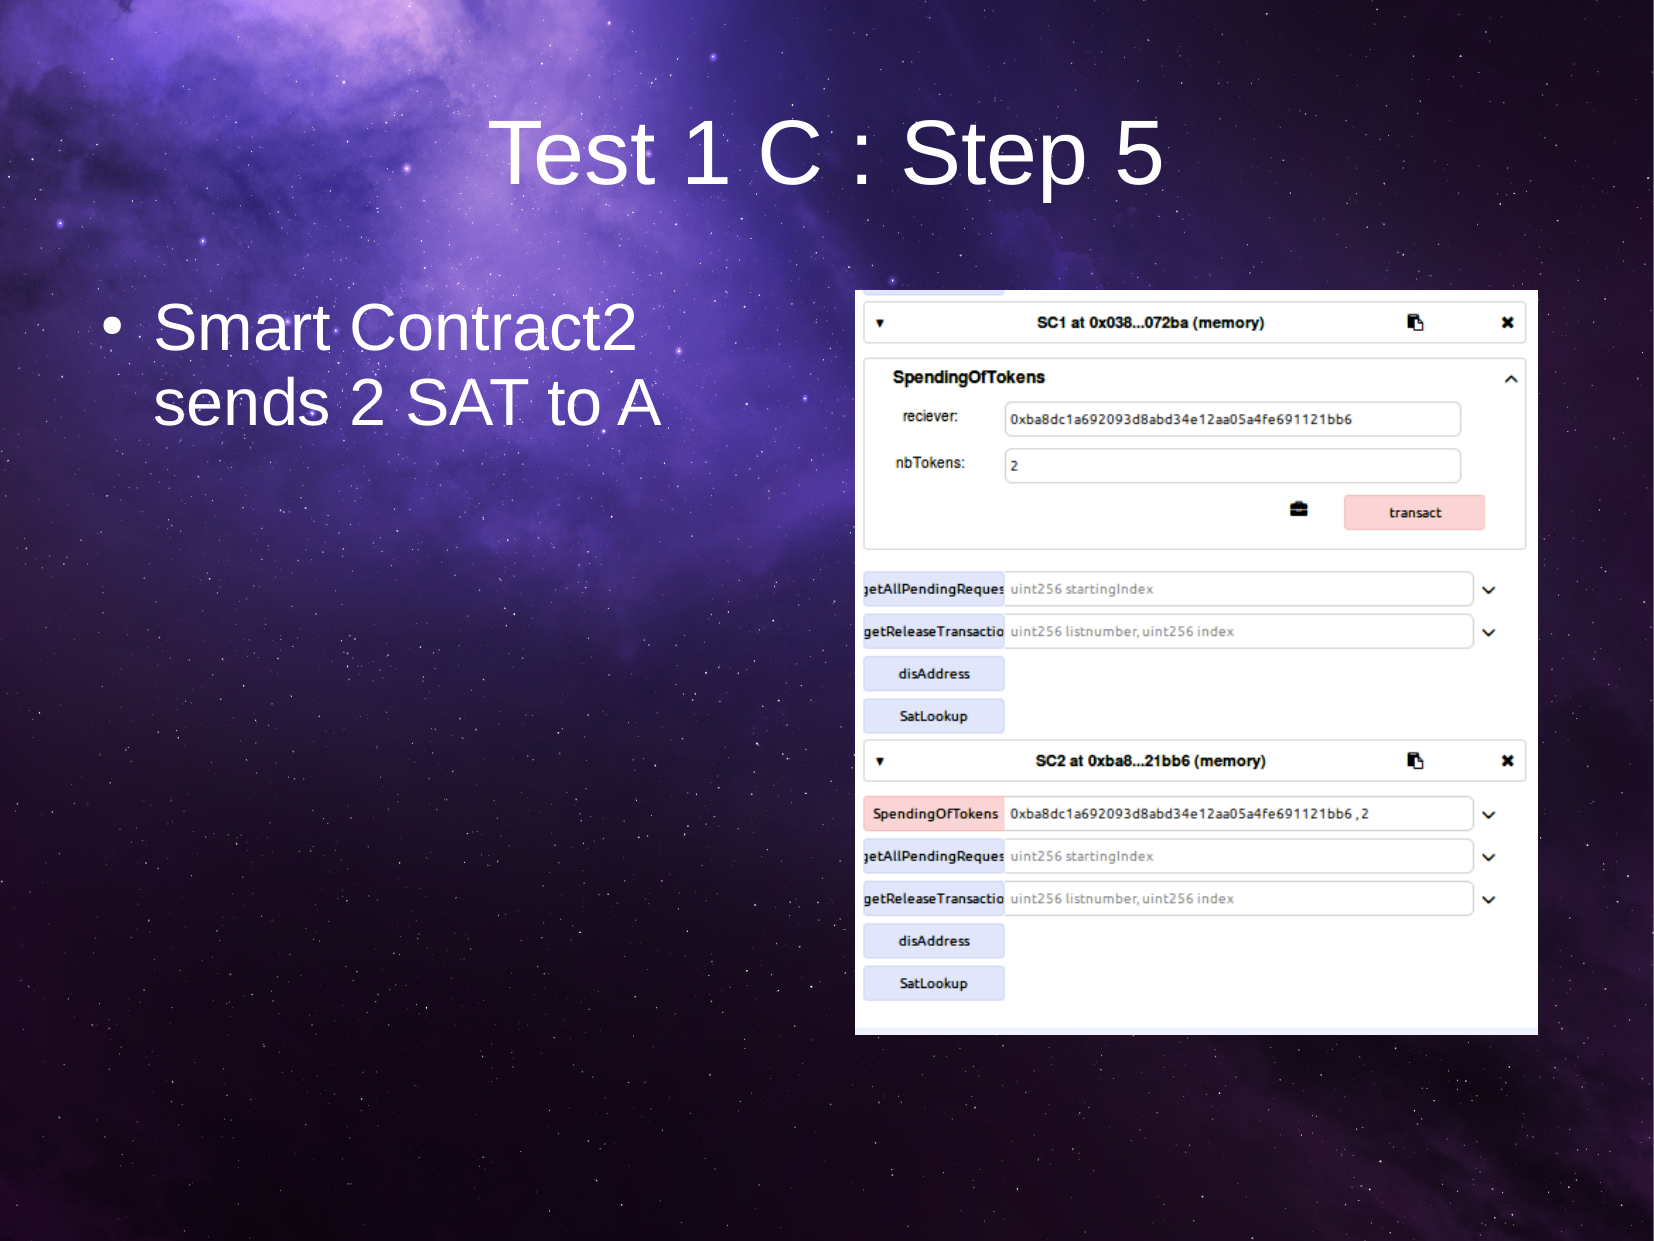

# Test 1 C : Step 5
Smart Contract2 sends 2 SAT to A